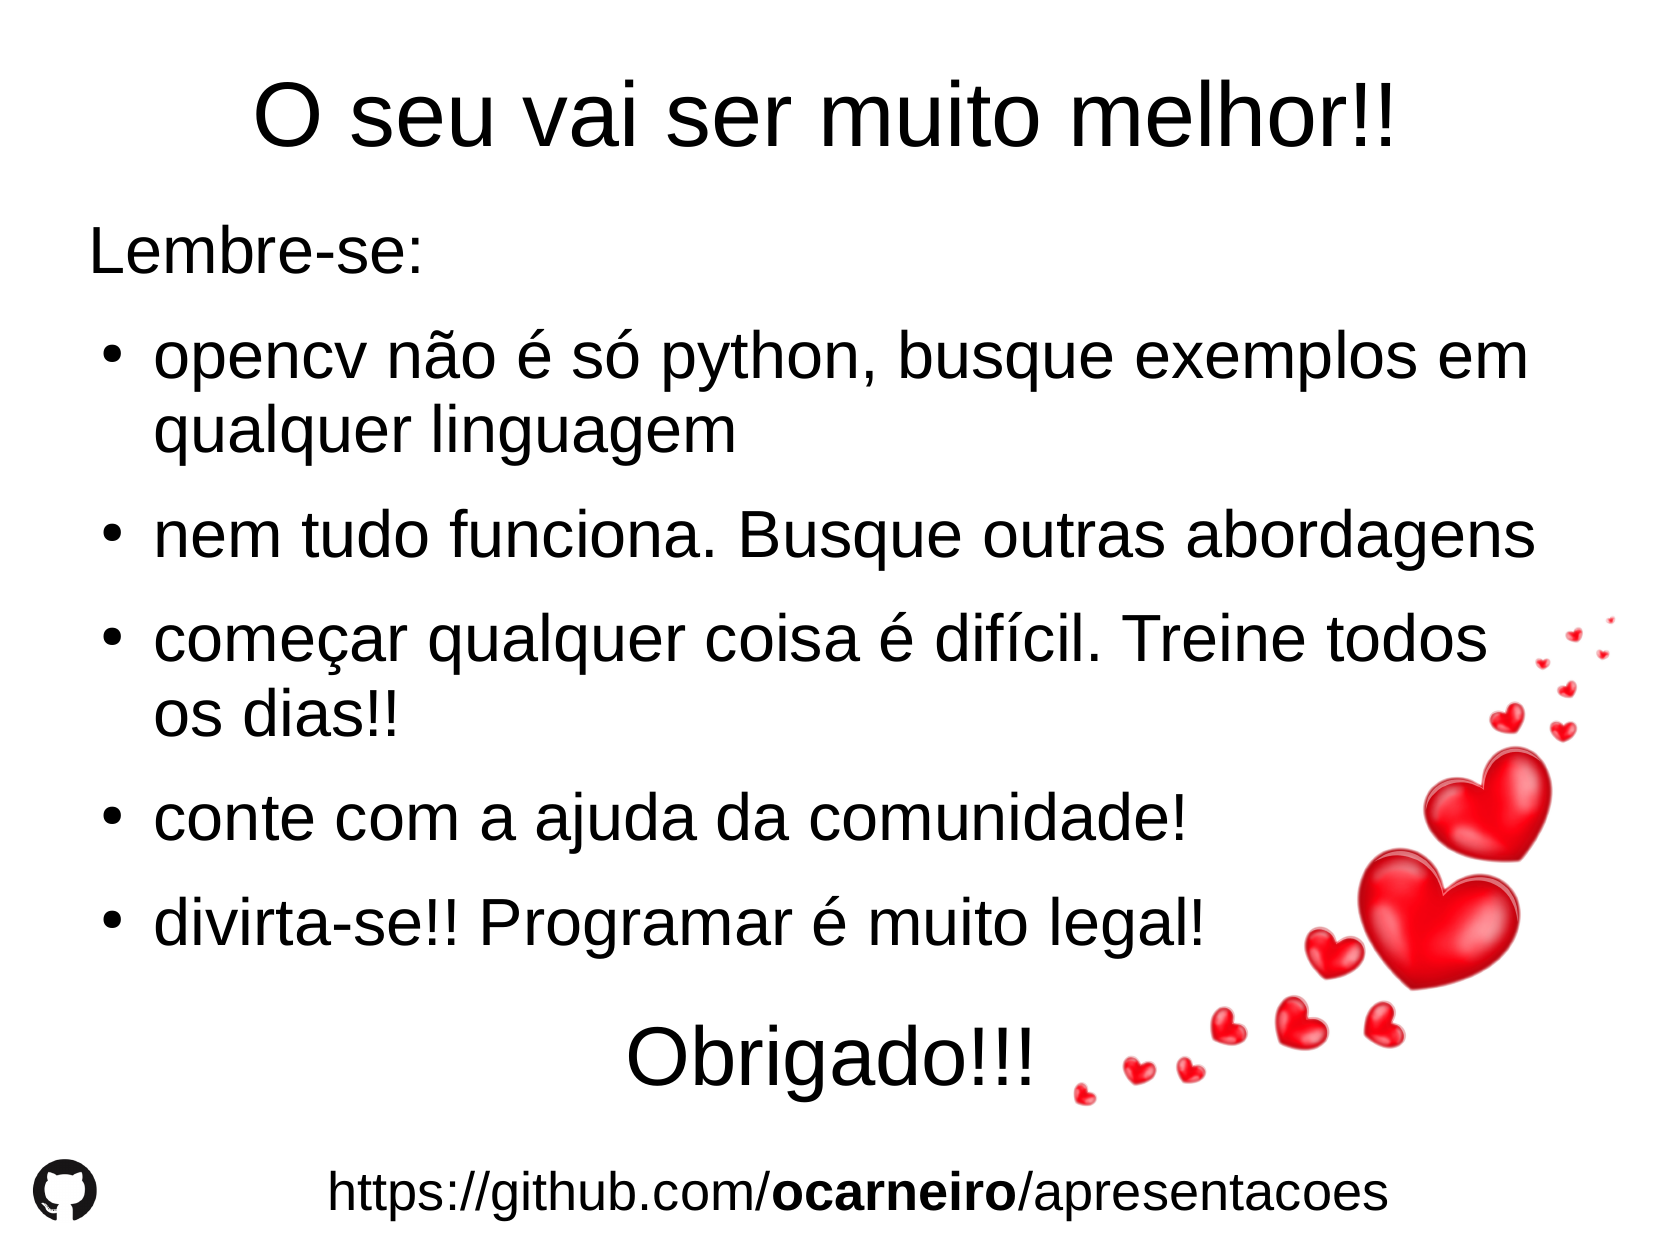

# O seu vai ser muito melhor!!
Lembre-se:
opencv não é só python, busque exemplos em qualquer linguagem
nem tudo funciona. Busque outras abordagens
começar qualquer coisa é difícil. Treine todos os dias!!
conte com a ajuda da comunidade!
divirta-se!! Programar é muito legal!
Obrigado!!!
https://github.com/ocarneiro/apresentacoes